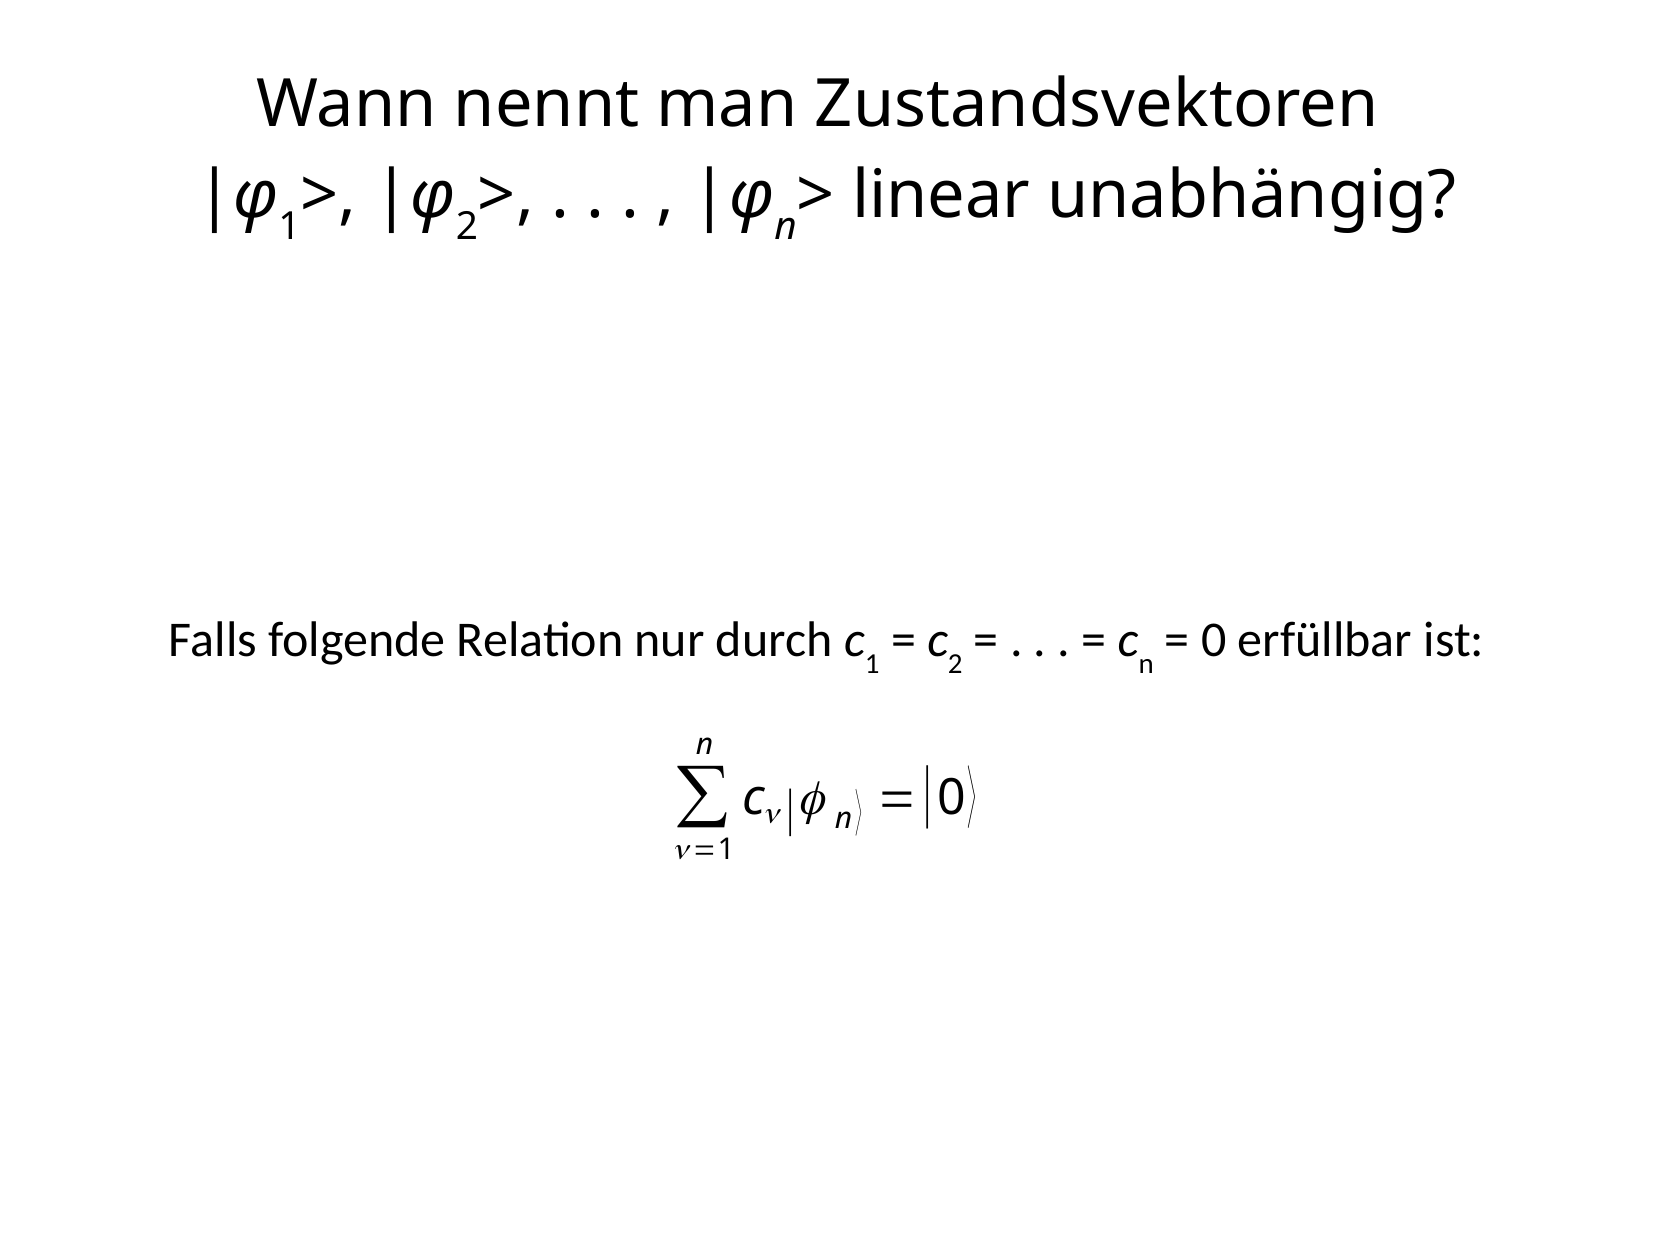

# Wann nennt man Zustandsvektoren |φ1>, |φ2>, . . . , |φn> linear unabhängig?
Falls folgende Relation nur durch c1 = c2 = . . . = cn = 0 erfüllbar ist: